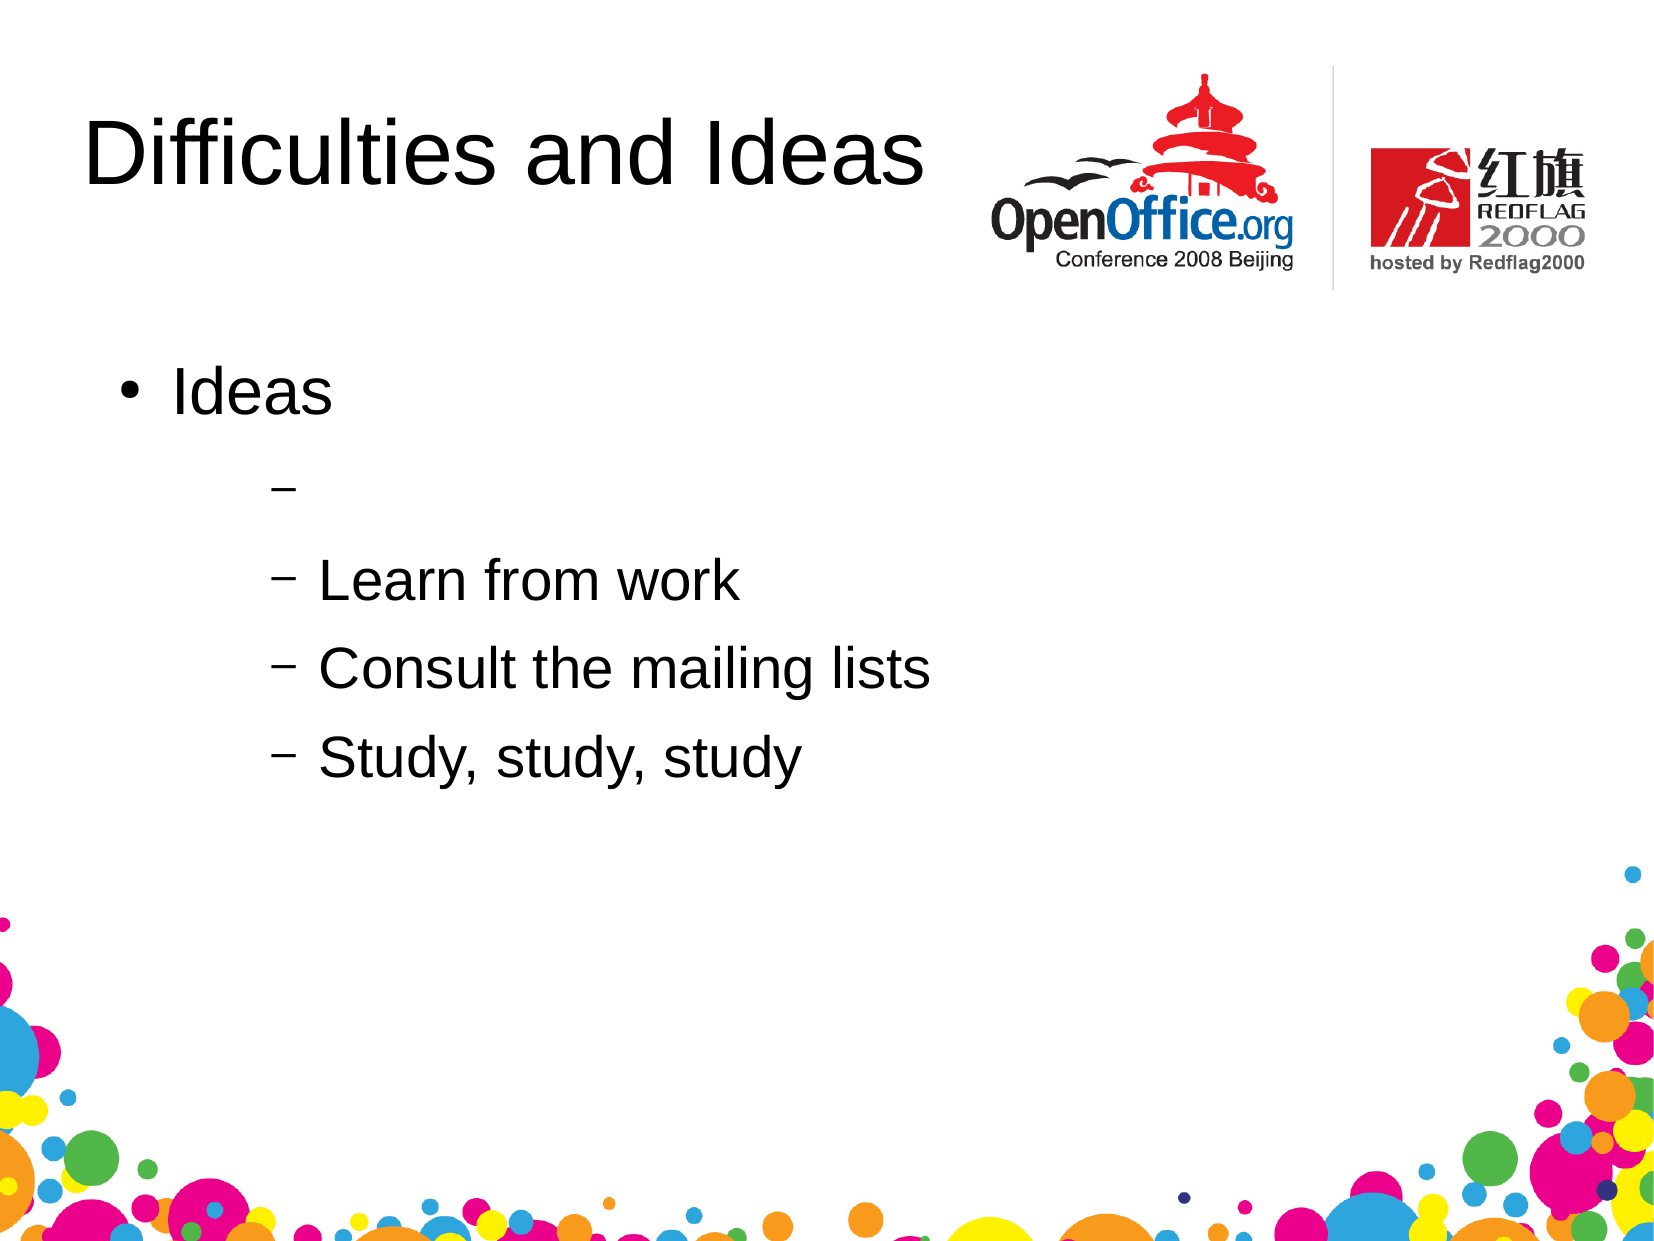

# Difficulties and Ideas
Ideas
Learn from work
Consult the mailing lists
Study, study, study